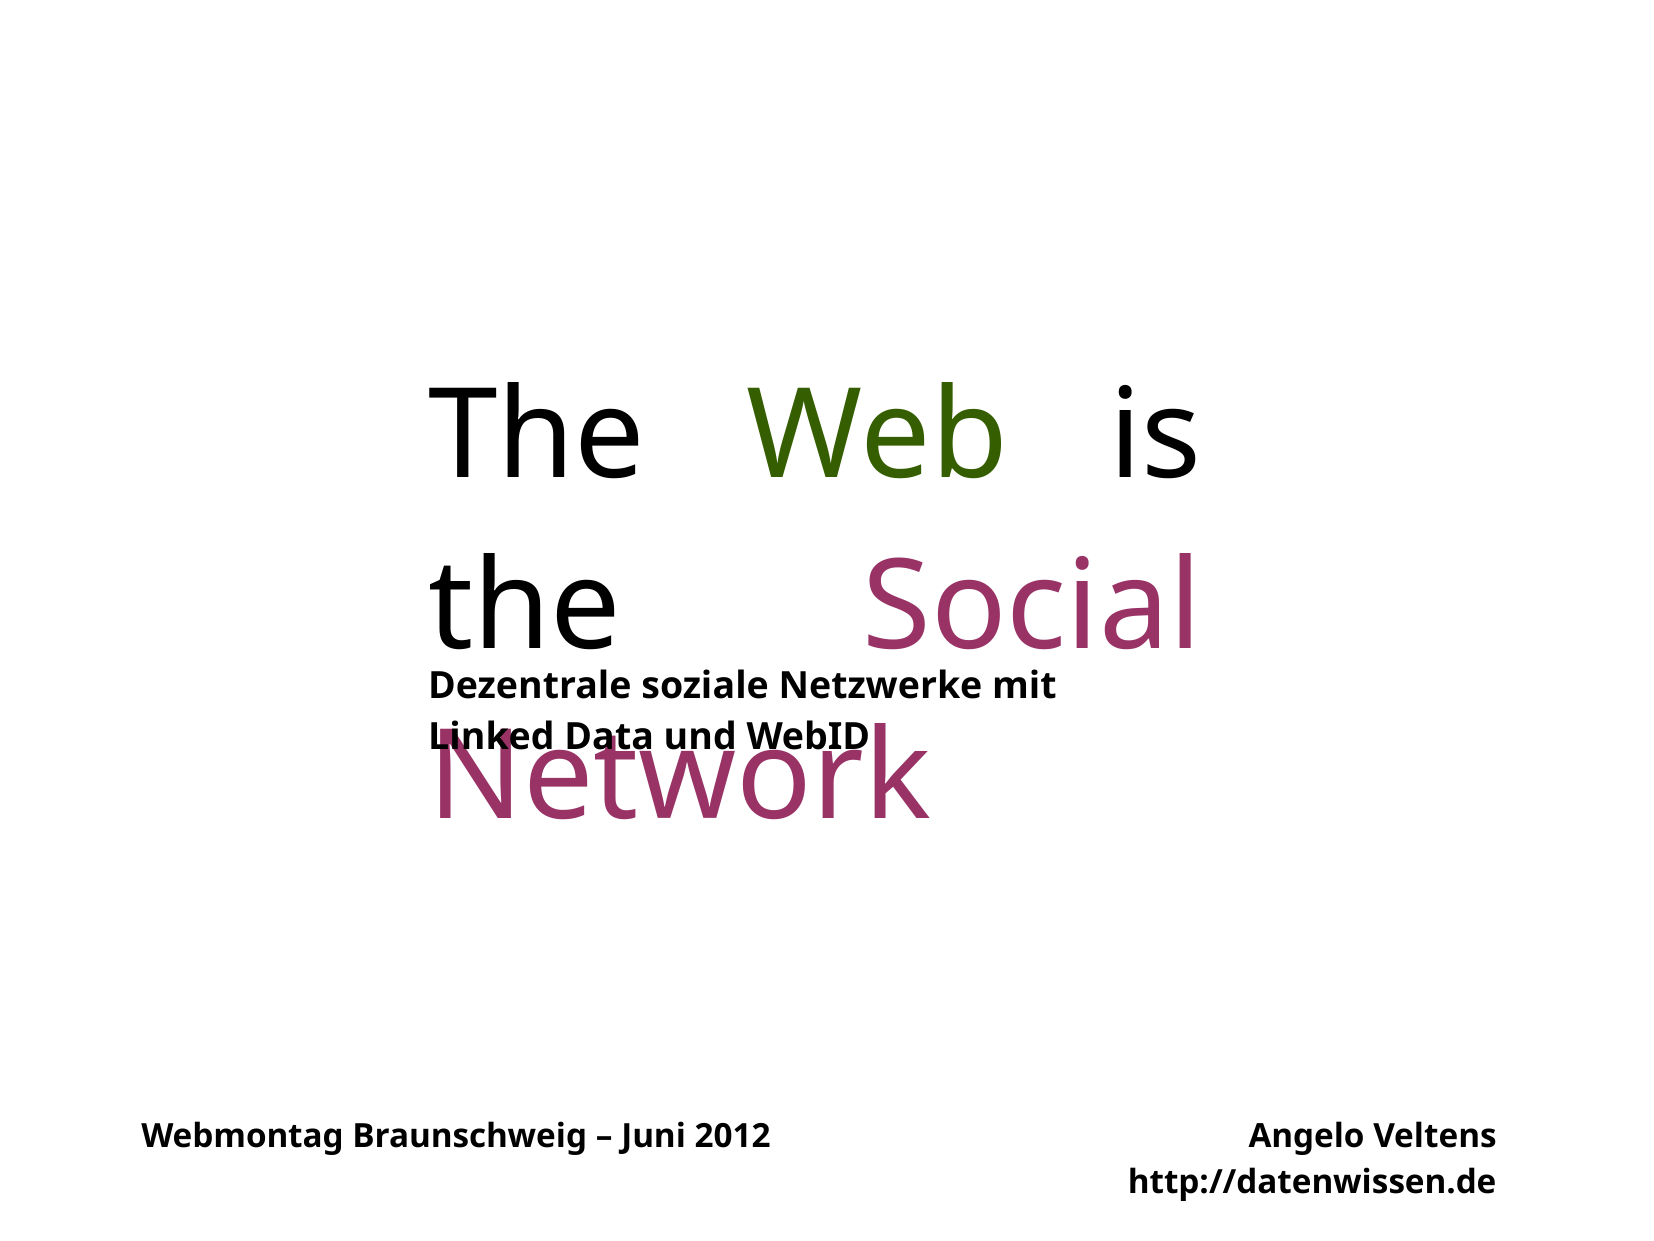

The Web is the Social Network
Dezentrale soziale Netzwerke mit
Linked Data und WebID
Webmontag Braunschweig – Juni 2012							Angelo Veltens
															http://datenwissen.de